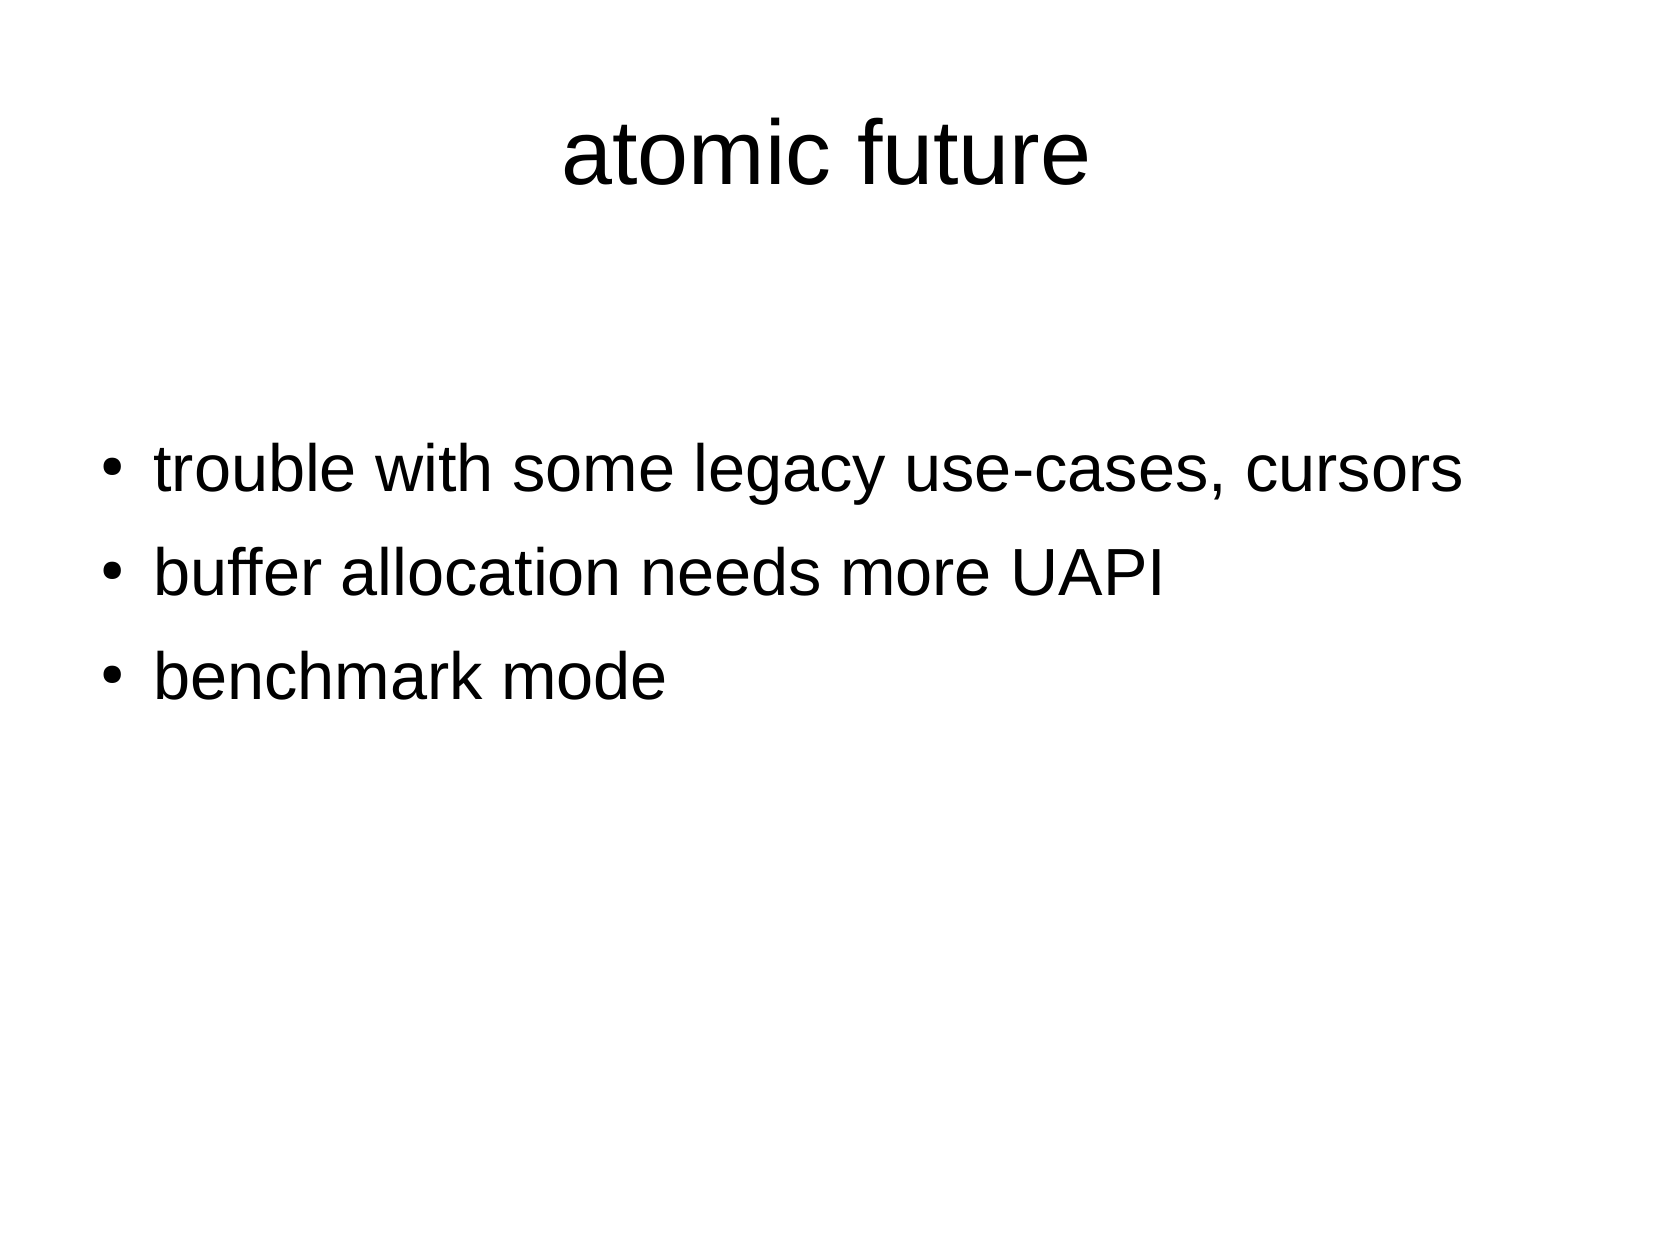

# atomic future
trouble with some legacy use-cases, cursors
buffer allocation needs more UAPI
benchmark mode